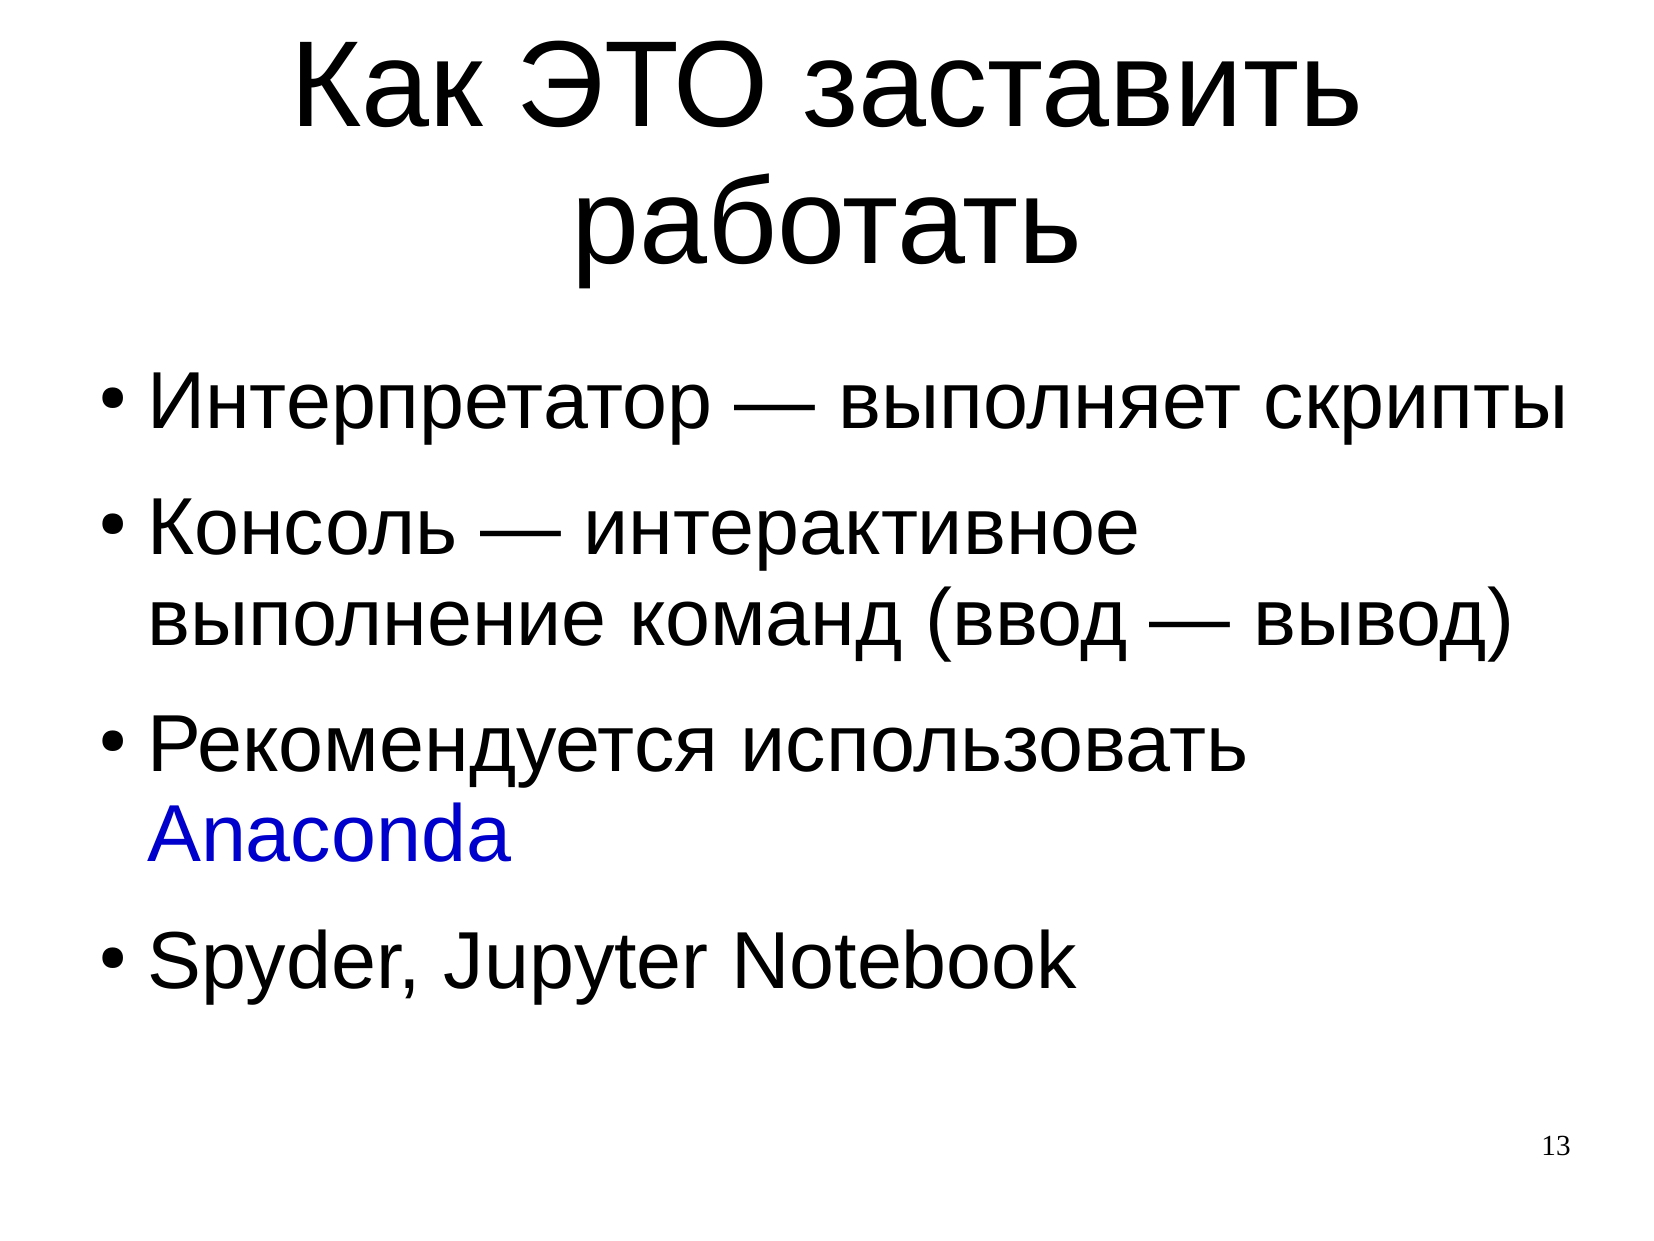

# Как ЭТО заставить работать
Интерпретатор — выполняет скрипты
Консоль — интерактивное выполнение команд (ввод — вывод)
Рекомендуется использовать Anaconda
Spyder, Jupyter Notebook
13